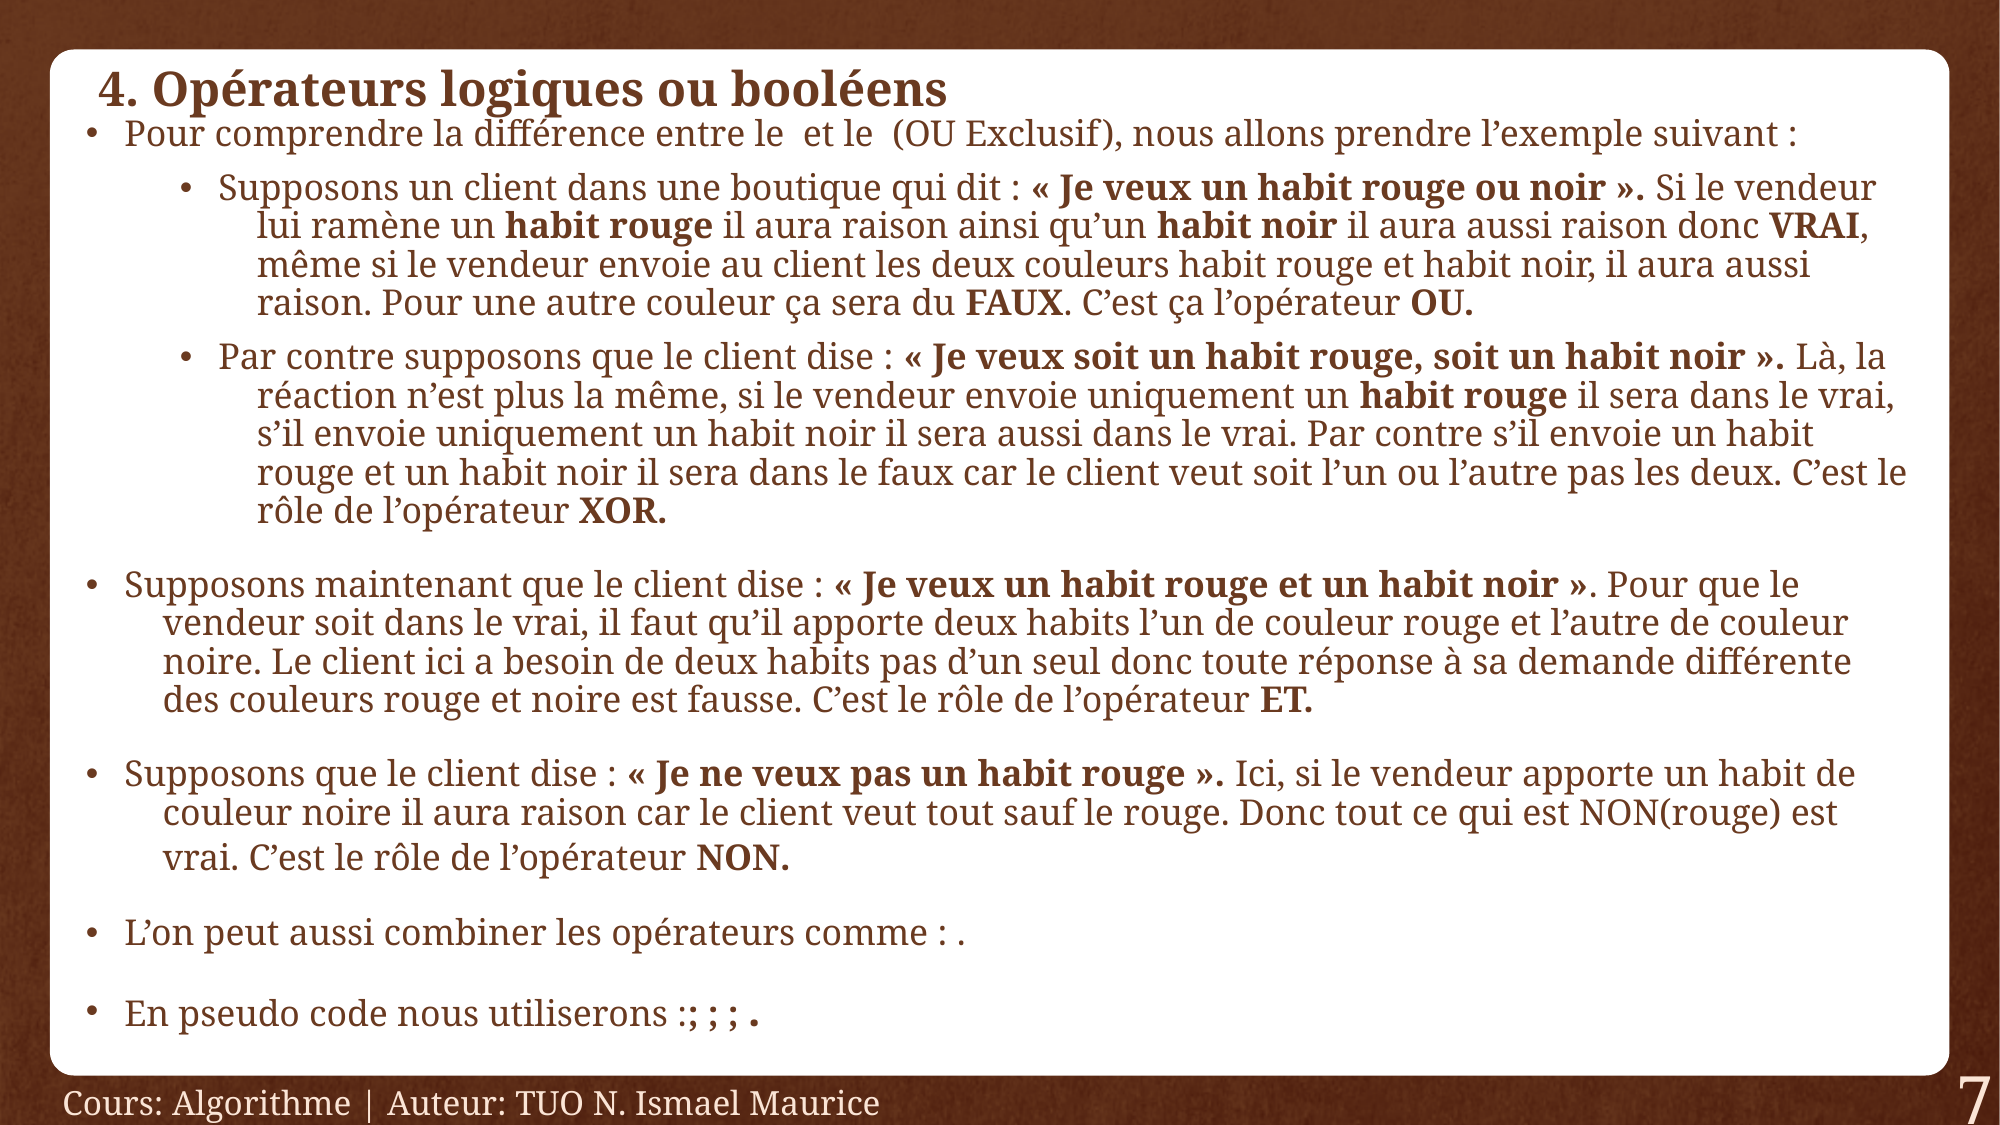

# 4. Opérateurs logiques ou booléens
Pour comprendre la différence entre le et le (OU Exclusif), nous allons prendre l’exemple suivant :
Supposons un client dans une boutique qui dit : « Je veux un habit rouge ou noir ». Si le vendeur lui ramène un habit rouge il aura raison ainsi qu’un habit noir il aura aussi raison donc VRAI, même si le vendeur envoie au client les deux couleurs habit rouge et habit noir, il aura aussi raison. Pour une autre couleur ça sera du FAUX. C’est ça l’opérateur OU.
Par contre supposons que le client dise : « Je veux soit un habit rouge, soit un habit noir ». Là, la réaction n’est plus la même, si le vendeur envoie uniquement un habit rouge il sera dans le vrai, s’il envoie uniquement un habit noir il sera aussi dans le vrai. Par contre s’il envoie un habit rouge et un habit noir il sera dans le faux car le client veut soit l’un ou l’autre pas les deux. C’est le rôle de l’opérateur XOR.
Supposons maintenant que le client dise : « Je veux un habit rouge et un habit noir ». Pour que le vendeur soit dans le vrai, il faut qu’il apporte deux habits l’un de couleur rouge et l’autre de couleur noire. Le client ici a besoin de deux habits pas d’un seul donc toute réponse à sa demande différente des couleurs rouge et noire est fausse. C’est le rôle de l’opérateur ET.
Supposons que le client dise : « Je ne veux pas un habit rouge ». Ici, si le vendeur apporte un habit de couleur noire il aura raison car le client veut tout sauf le rouge. Donc tout ce qui est NON(rouge) est vrai. C’est le rôle de l’opérateur NON.
L’on peut aussi combiner les opérateurs comme : .
En pseudo code nous utiliserons :; ; ; .
Cours: Algorithme | Auteur: TUO N. Ismael Maurice